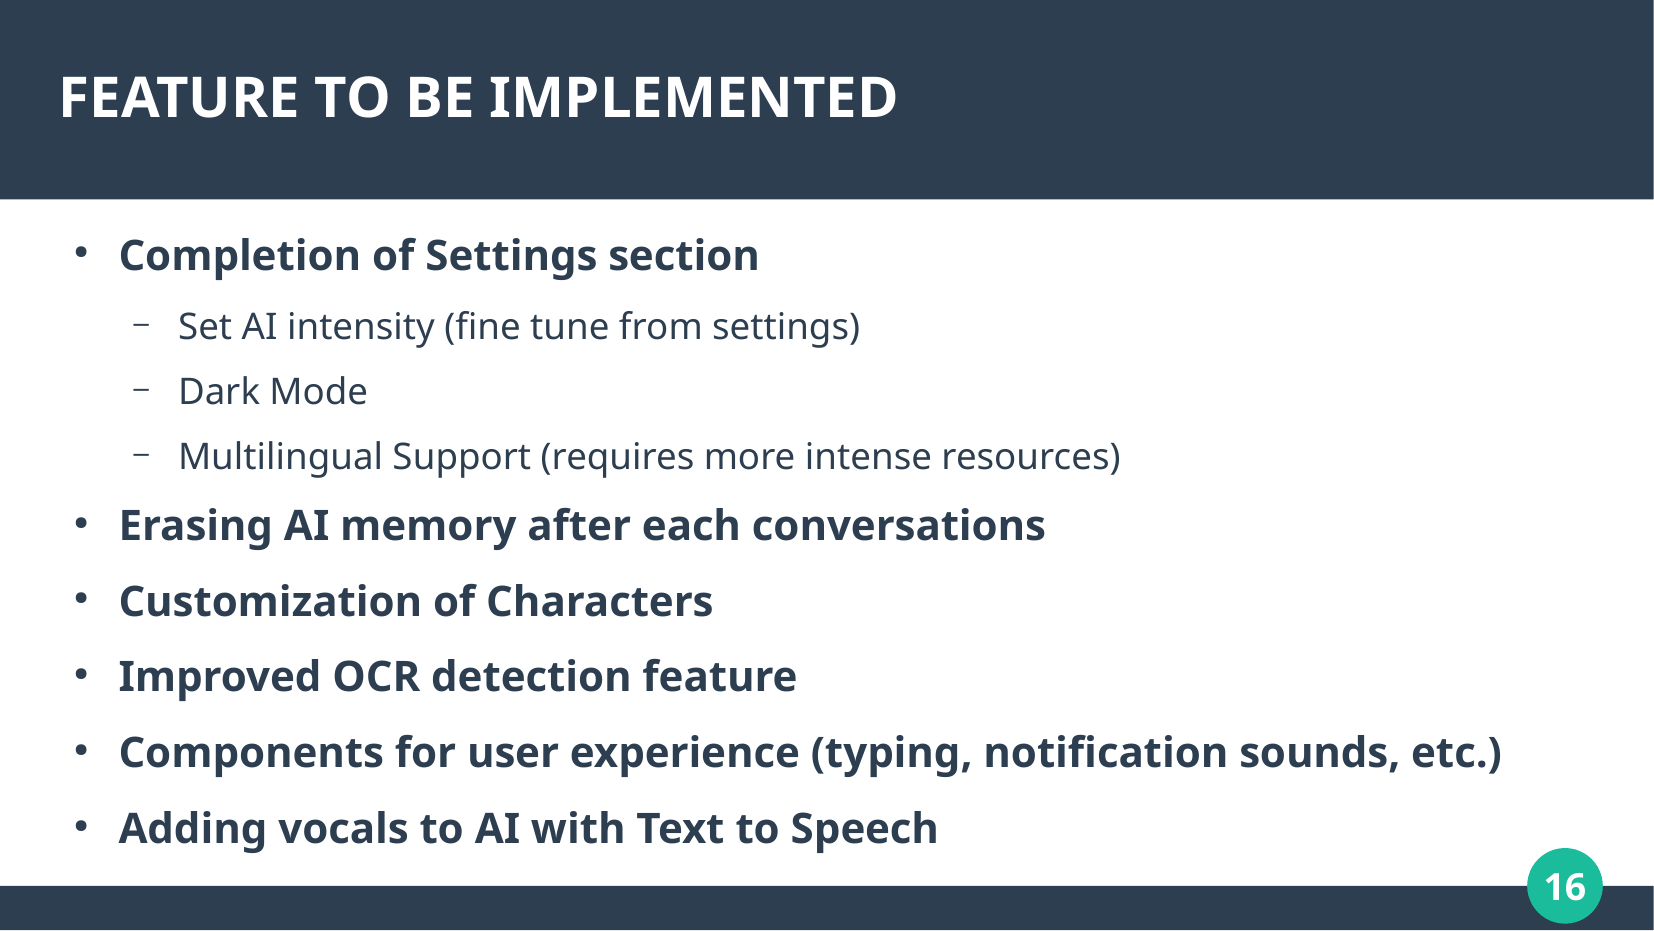

# FEATURE TO BE IMPLEMENTED
Completion of Settings section
Set AI intensity (fine tune from settings)
Dark Mode
Multilingual Support (requires more intense resources)
Erasing AI memory after each conversations
Customization of Characters
Improved OCR detection feature
Components for user experience (typing, notification sounds, etc.)
Adding vocals to AI with Text to Speech